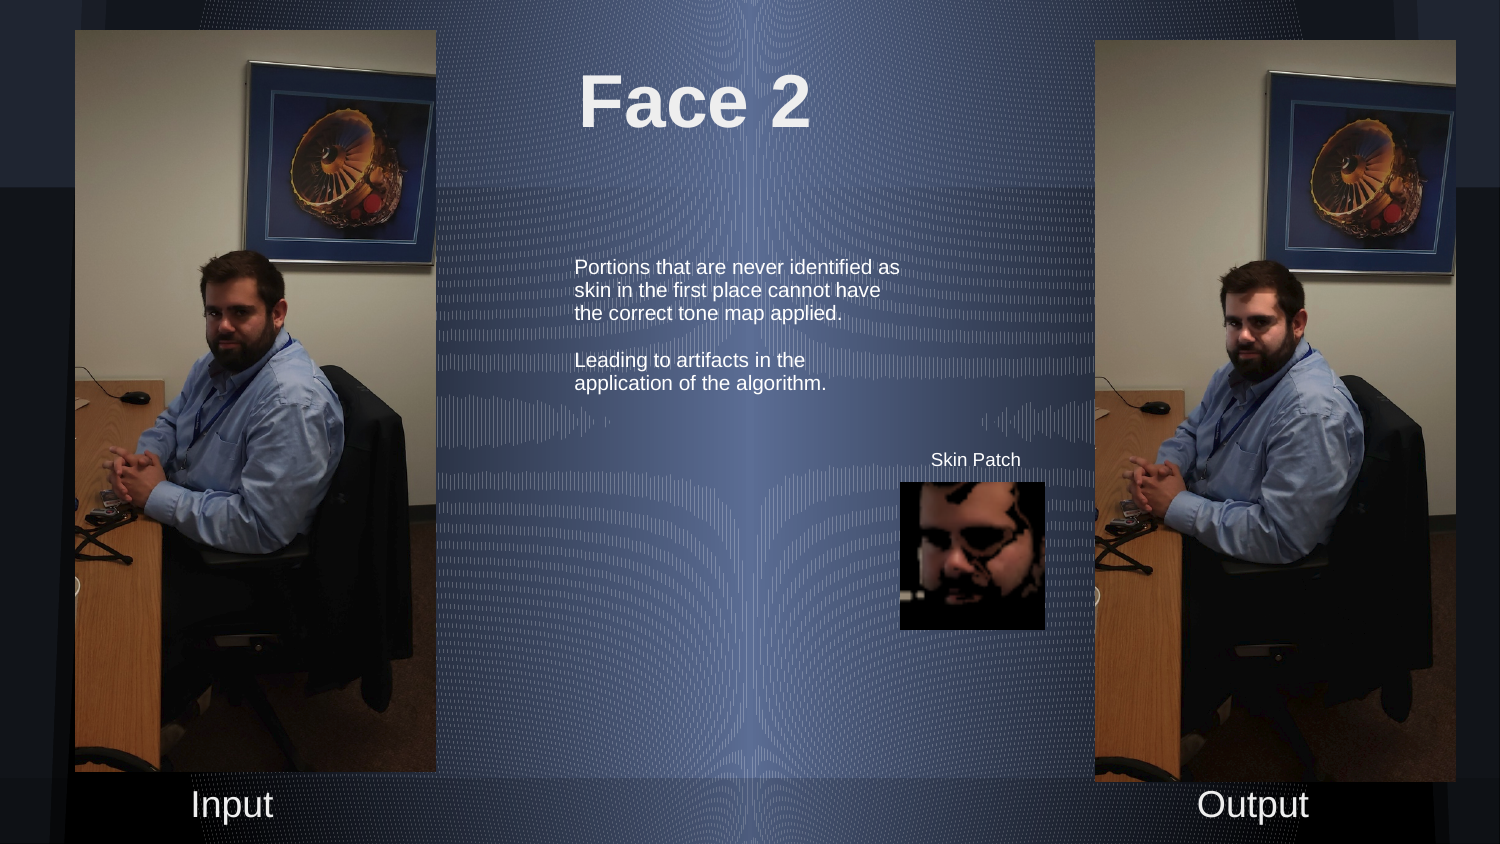

Face 2
#
Portions that are never identified as skin in the first place cannot have the correct tone map applied.
Leading to artifacts in the application of the algorithm.
Skin Patch
Input
Output